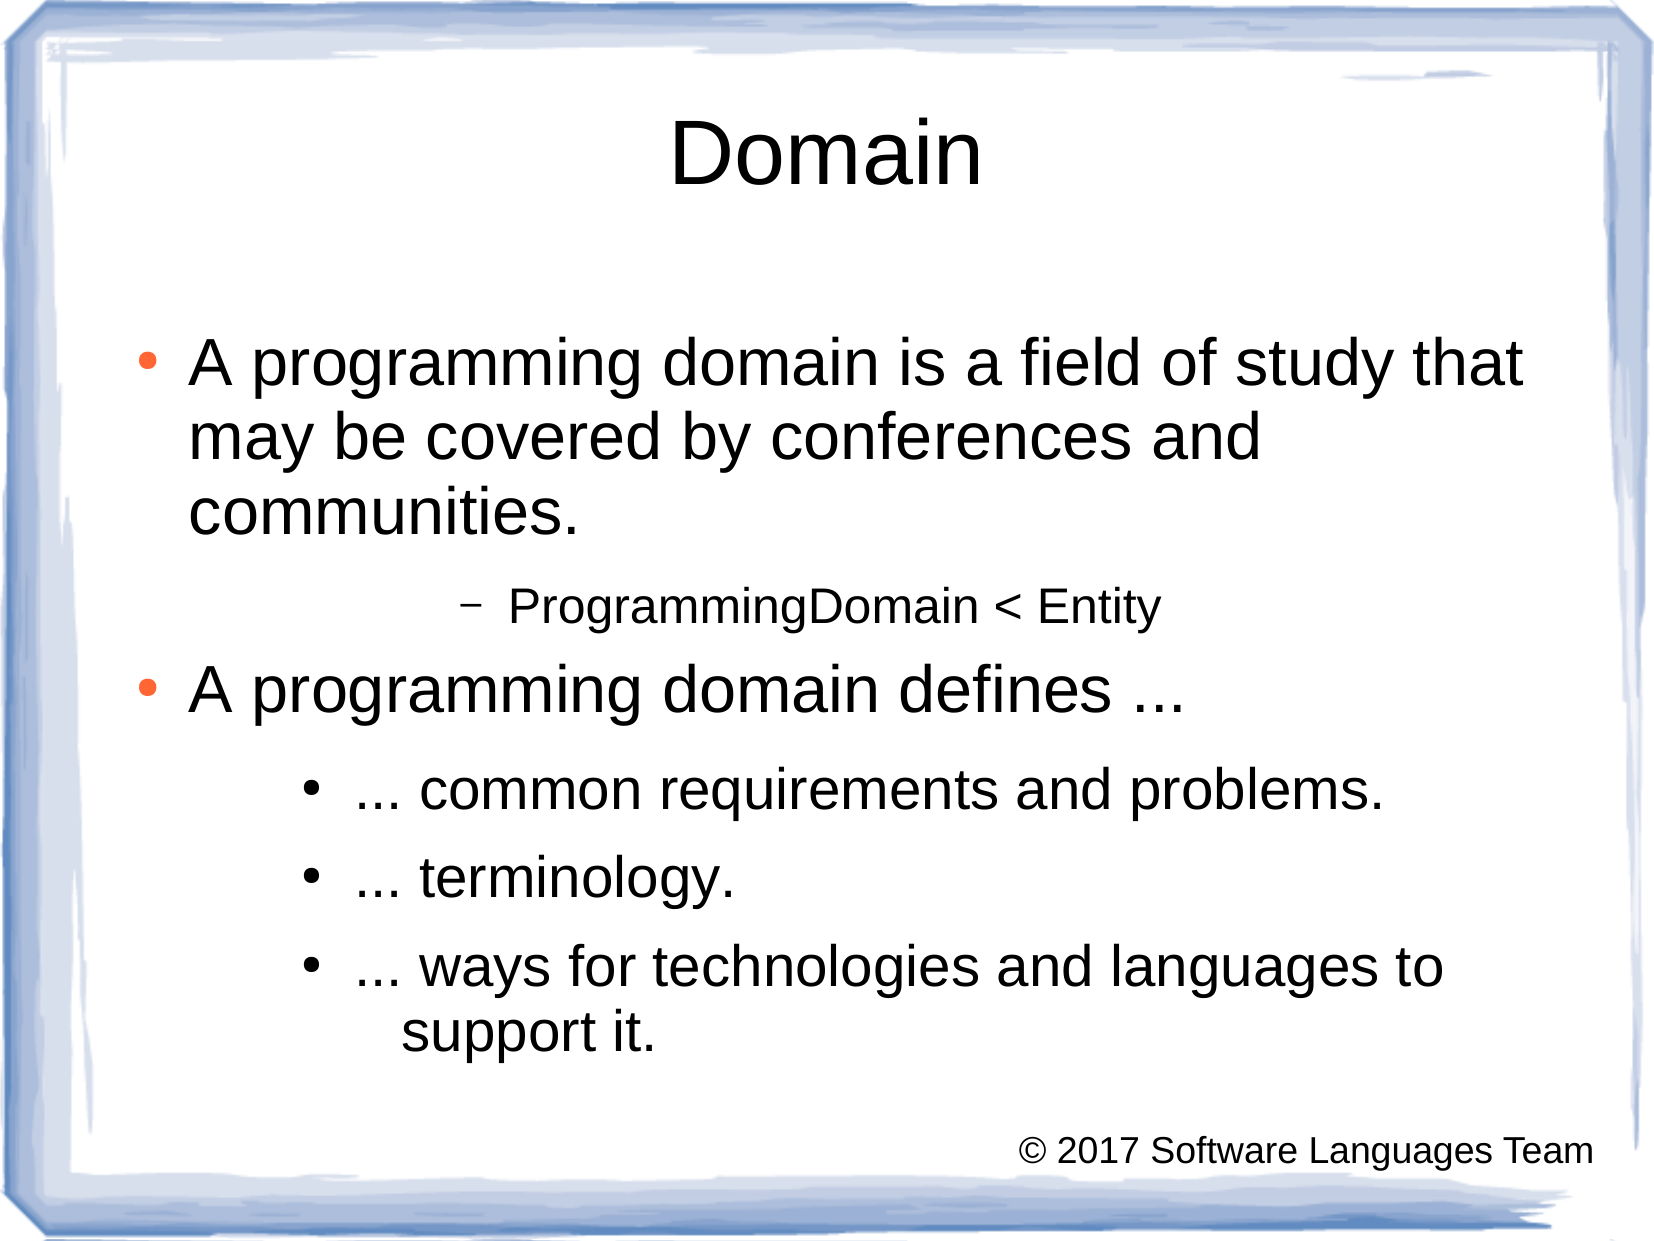

# Domain
A programming domain is a field of study that may be covered by conferences and communities.
ProgrammingDomain < Entity
A programming domain defines ...
... common requirements and problems.
... terminology.
... ways for technologies and languages to support it.
© 2017 Software Languages Team